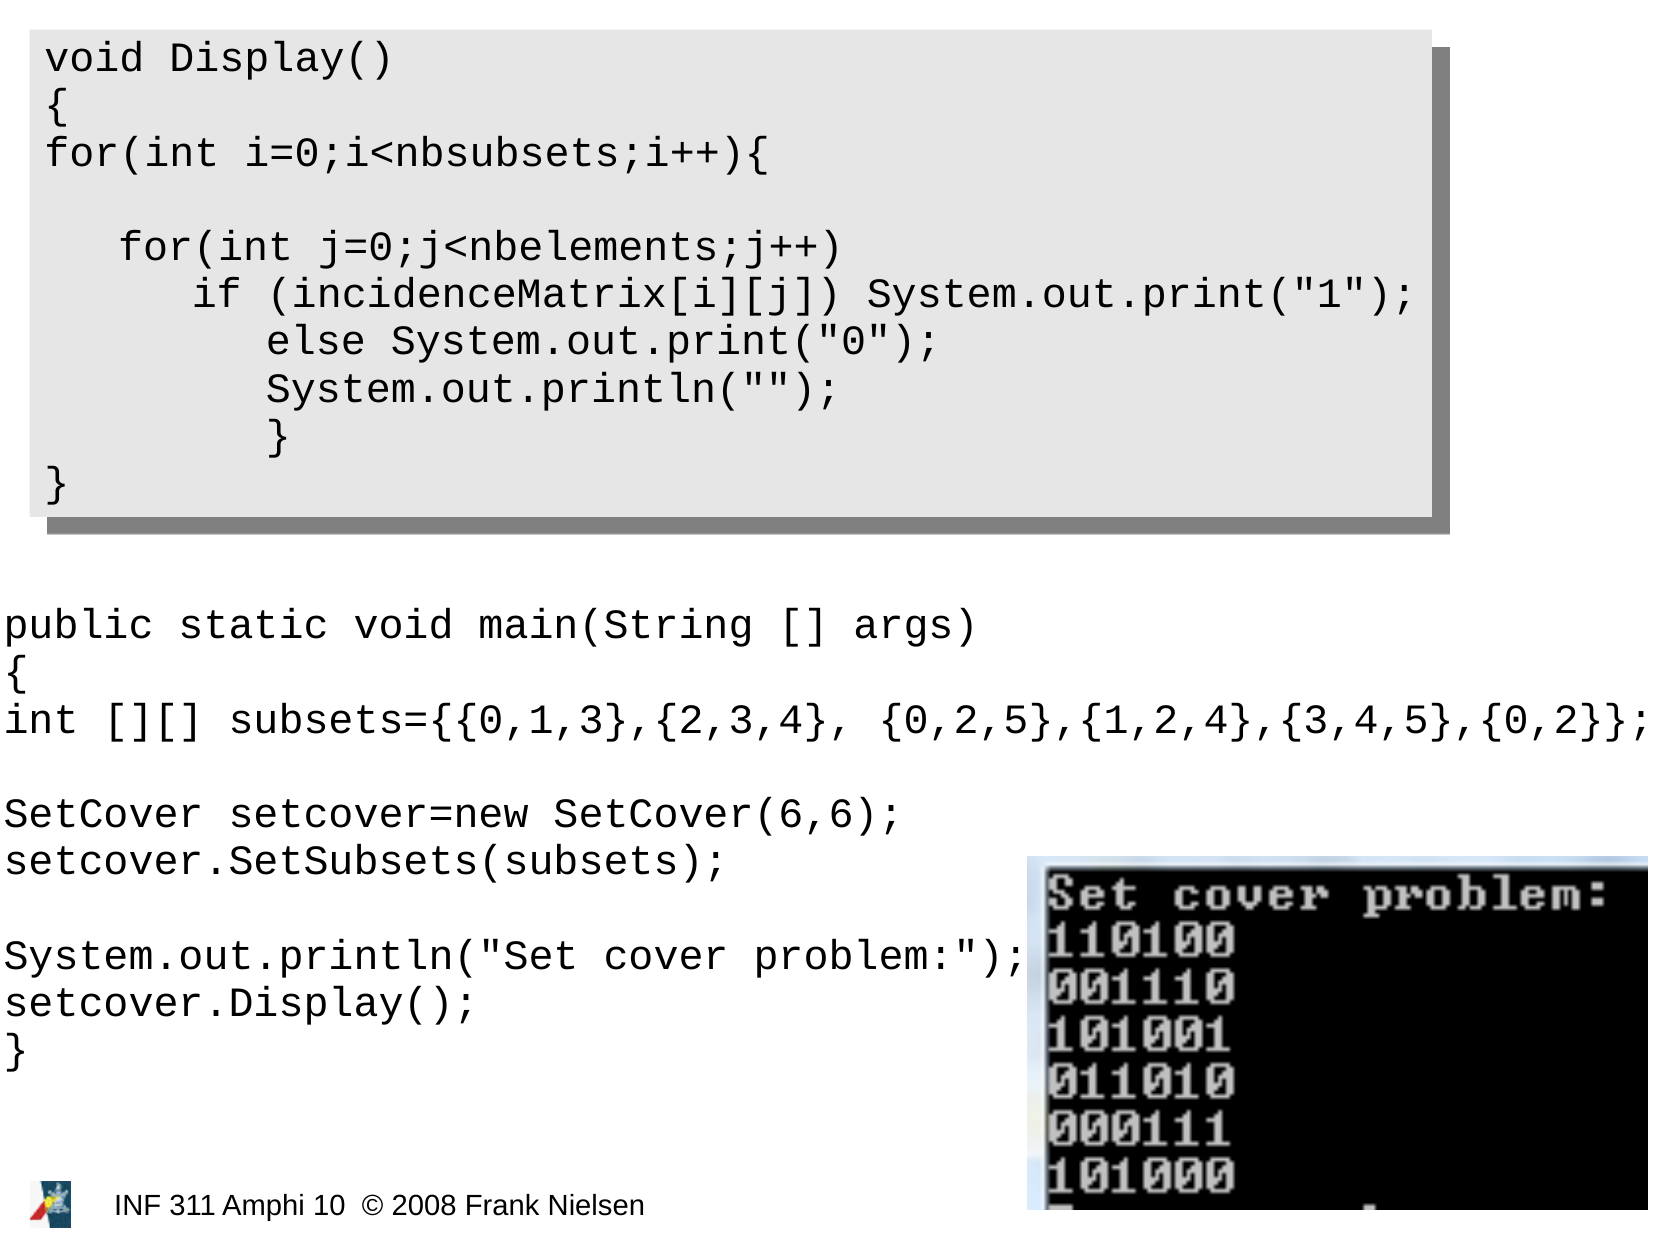

void Display()
{
for(int i=0;i<nbsubsets;i++){
	for(int j=0;j<nbelements;j++)
		if (incidenceMatrix[i][j]) System.out.print("1");
			else System.out.print("0");
			System.out.println("");
			}
}
	public static void main(String [] args)
	{
	int [][] subsets={{0,1,3},{2,3,4}, {0,2,5},{1,2,4},{3,4,5},{0,2}};
	SetCover setcover=new SetCover(6,6);
	setcover.SetSubsets(subsets);
	System.out.println("Set cover problem:");
	setcover.Display();
	}